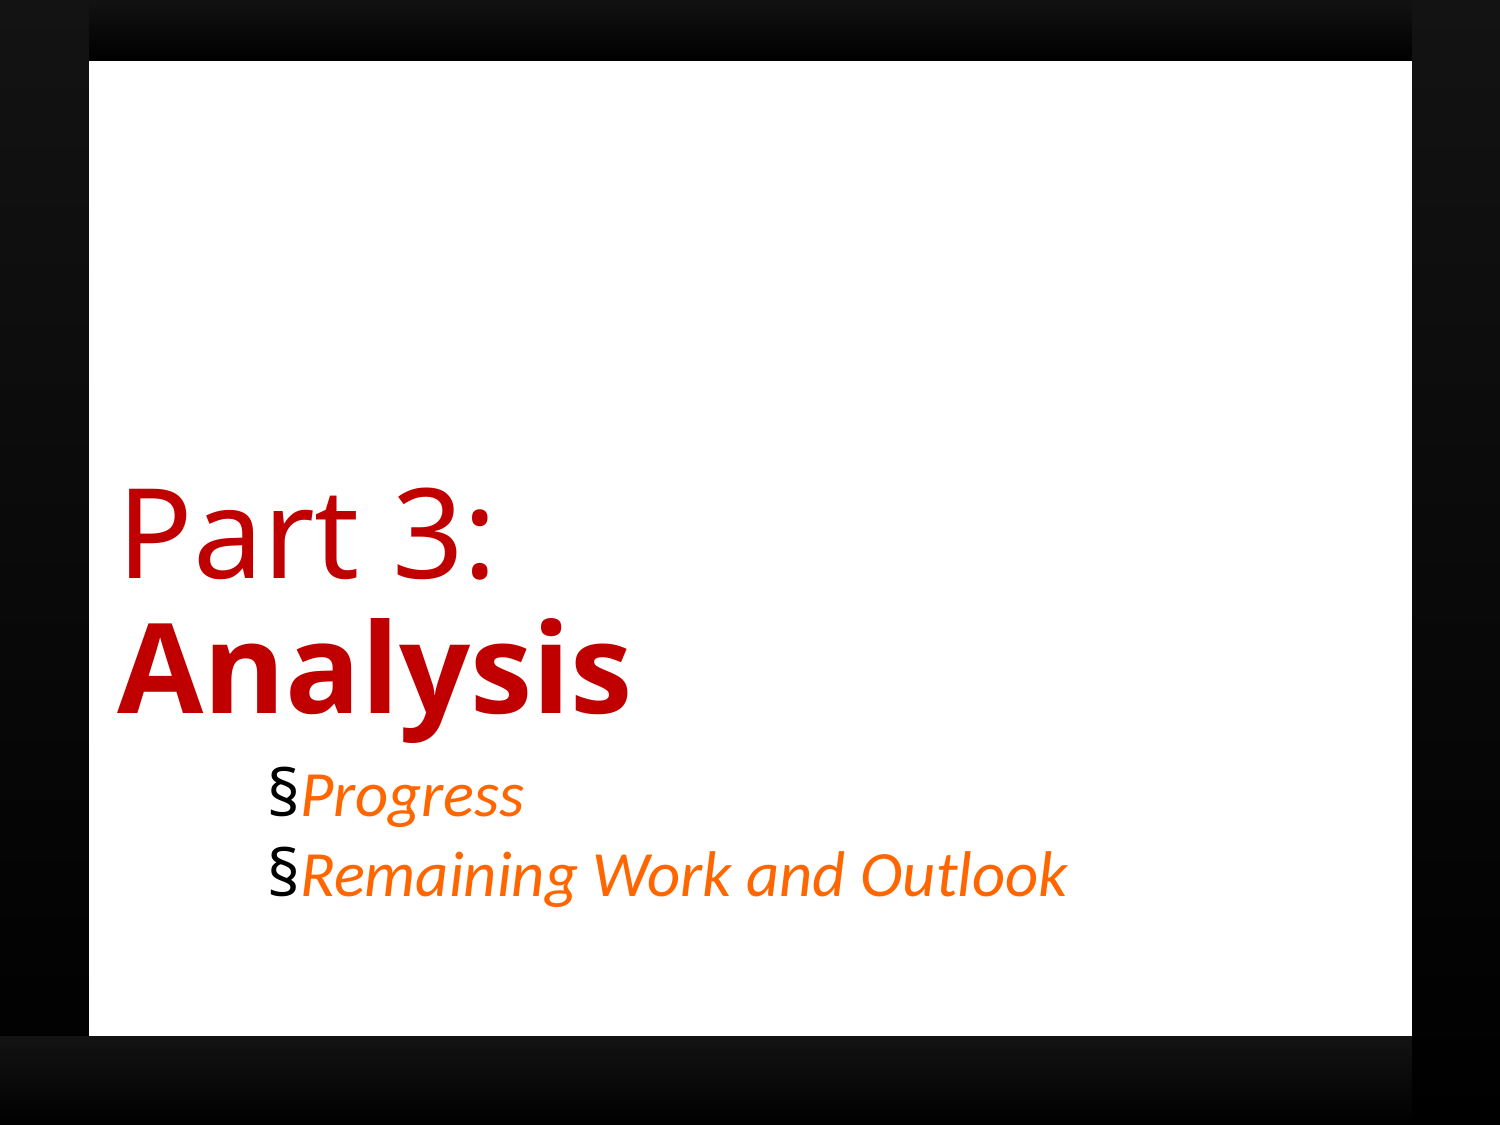

# Part 3: Analysis
Progress
Remaining Work and Outlook